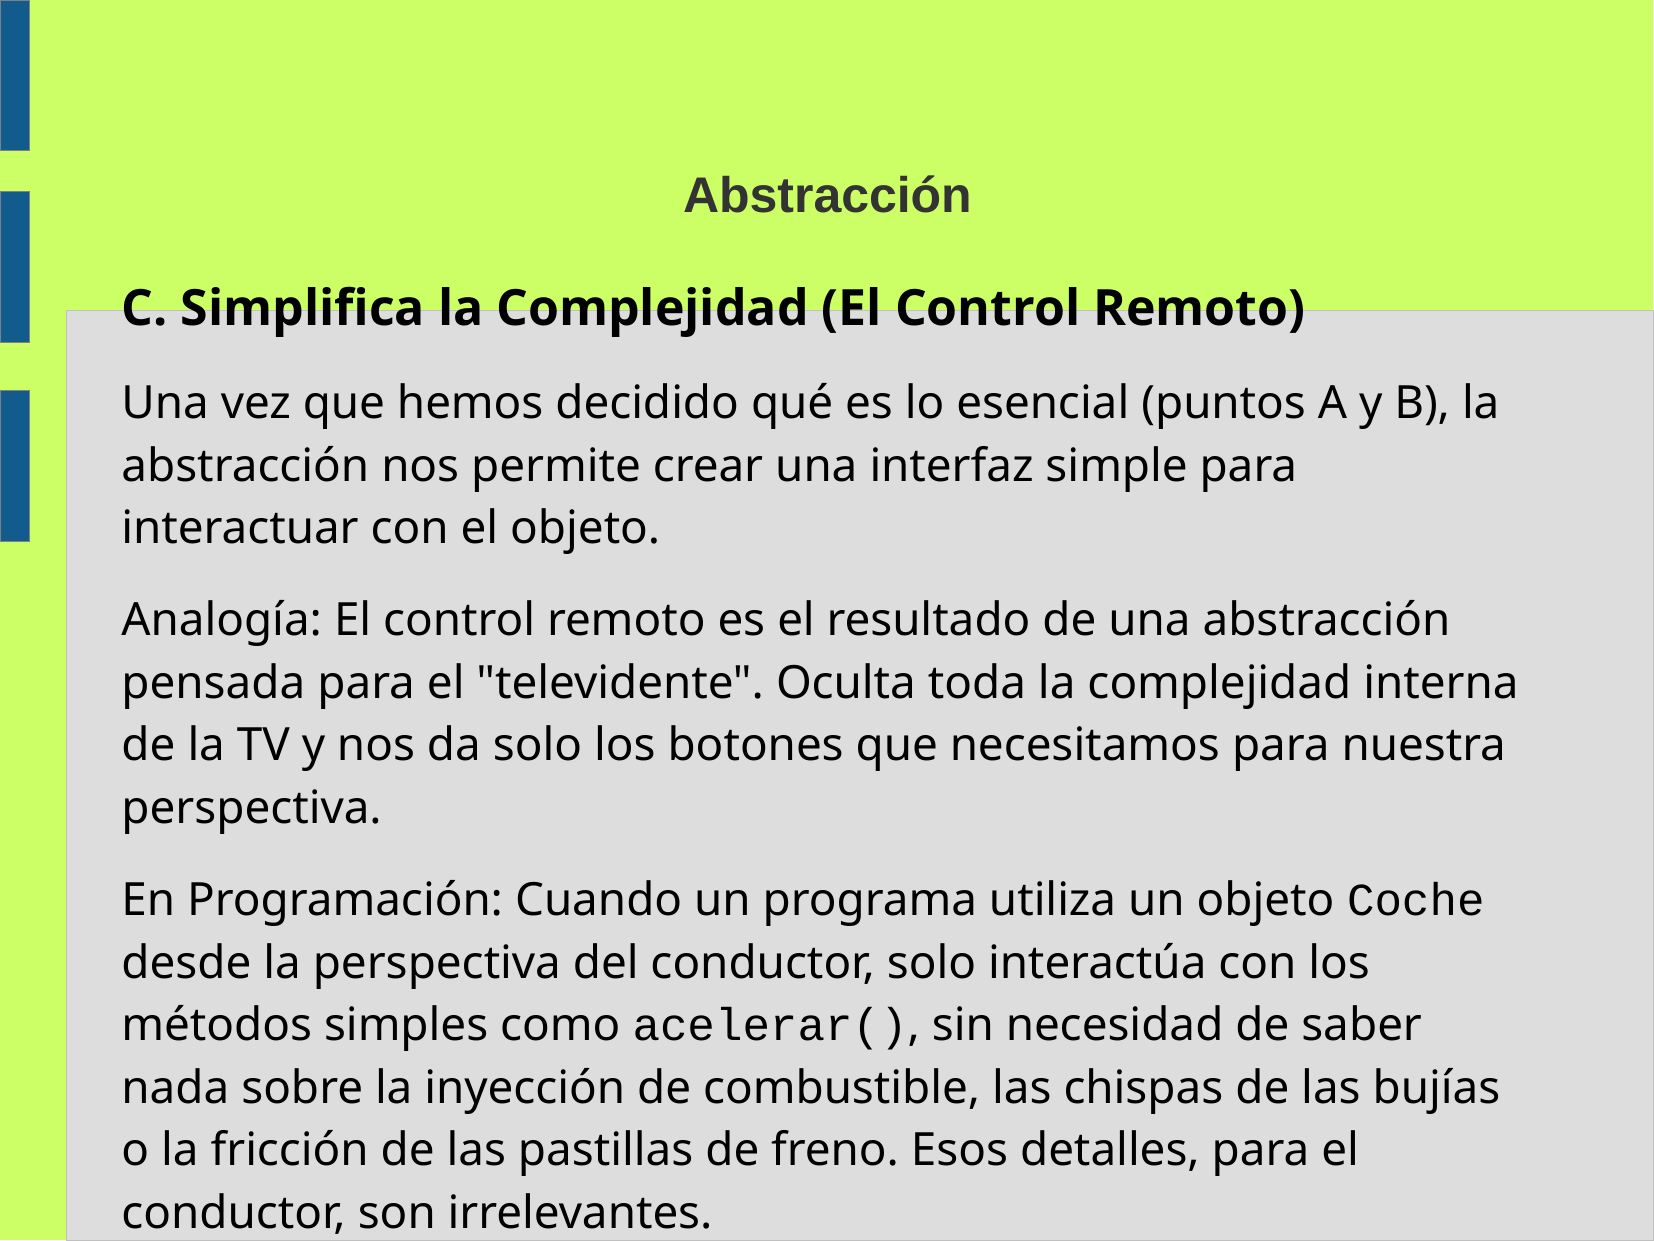

# Abstracción
C. Simplifica la Complejidad (El Control Remoto)
Una vez que hemos decidido qué es lo esencial (puntos A y B), la abstracción nos permite crear una interfaz simple para interactuar con el objeto.
Analogía: El control remoto es el resultado de una abstracción pensada para el "televidente". Oculta toda la complejidad interna de la TV y nos da solo los botones que necesitamos para nuestra perspectiva.
En Programación: Cuando un programa utiliza un objeto Coche desde la perspectiva del conductor, solo interactúa con los métodos simples como acelerar(), sin necesidad de saber nada sobre la inyección de combustible, las chispas de las bujías o la fricción de las pastillas de freno. Esos detalles, para el conductor, son irrelevantes.